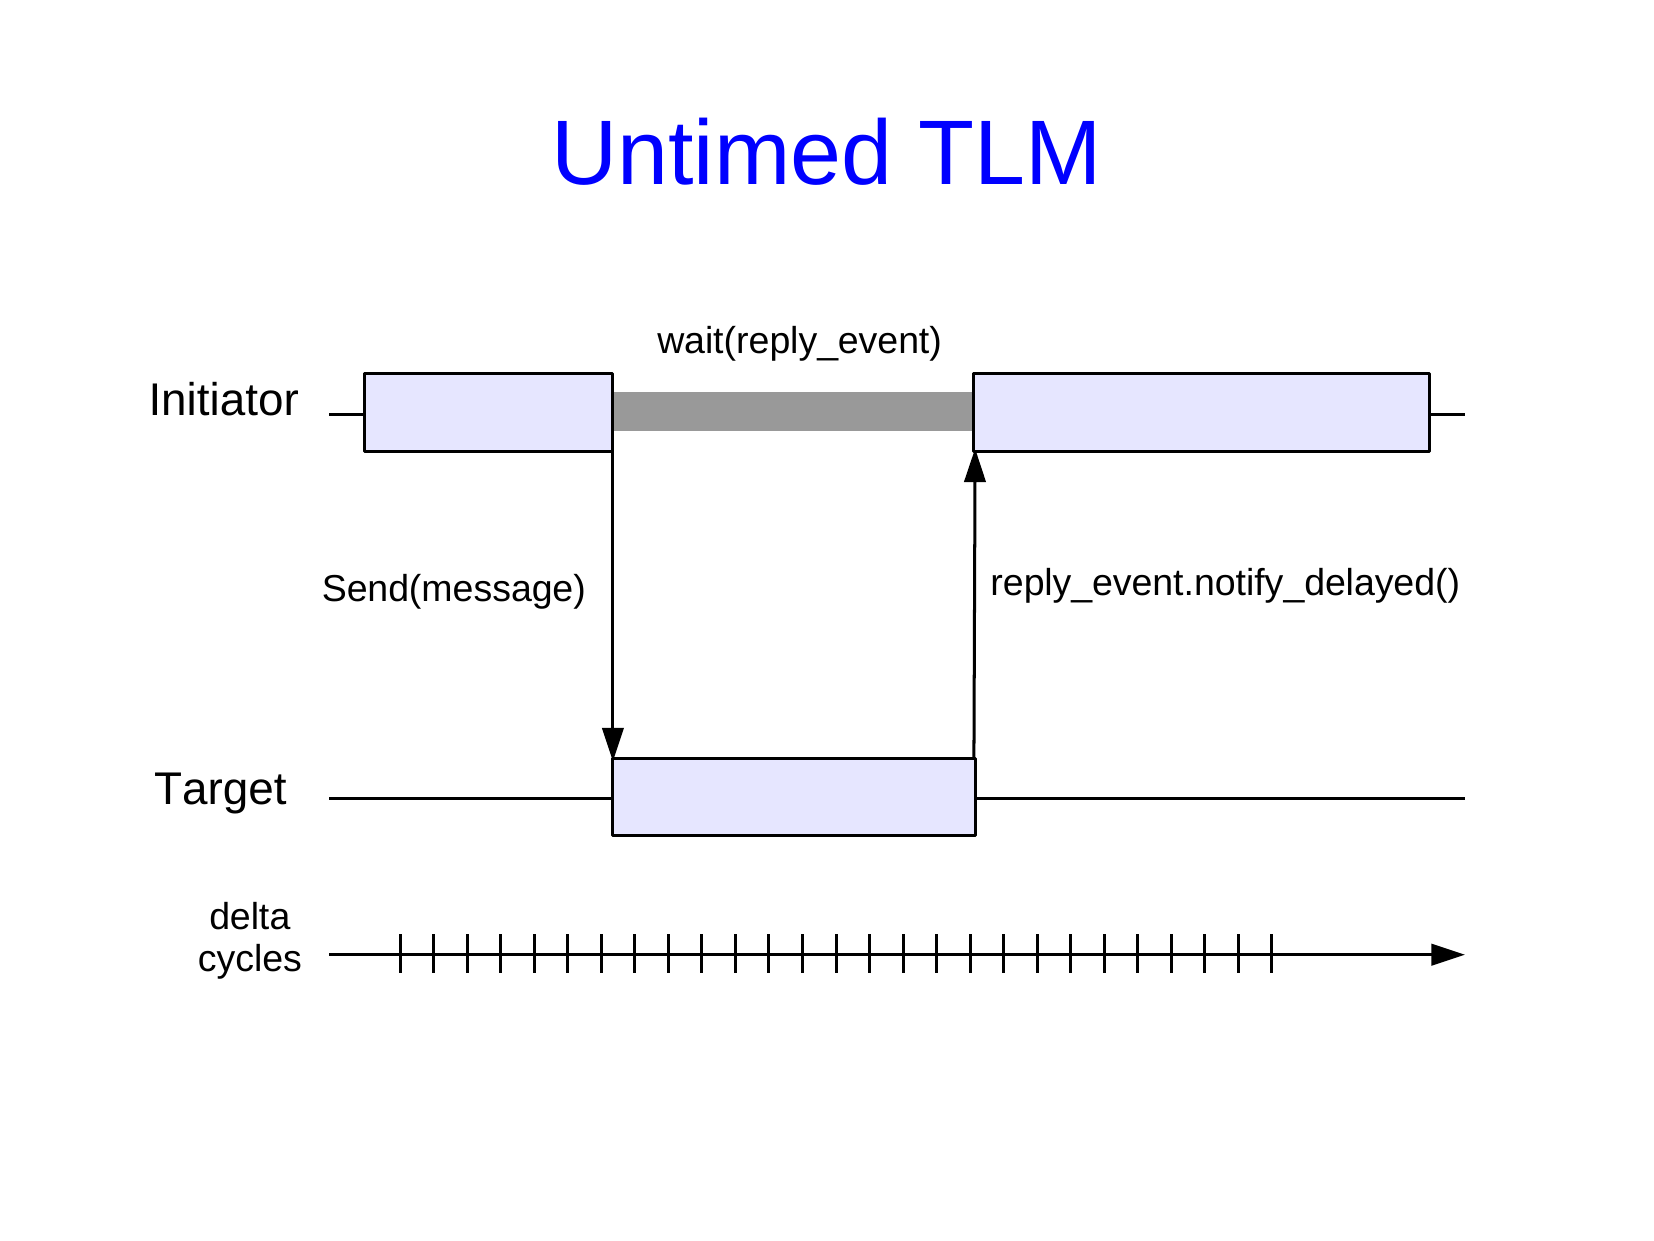

# Untimed TLM
wait(reply_event)
Initiator
reply_event.notify_delayed()
Send(message)
Target
delta
cycles